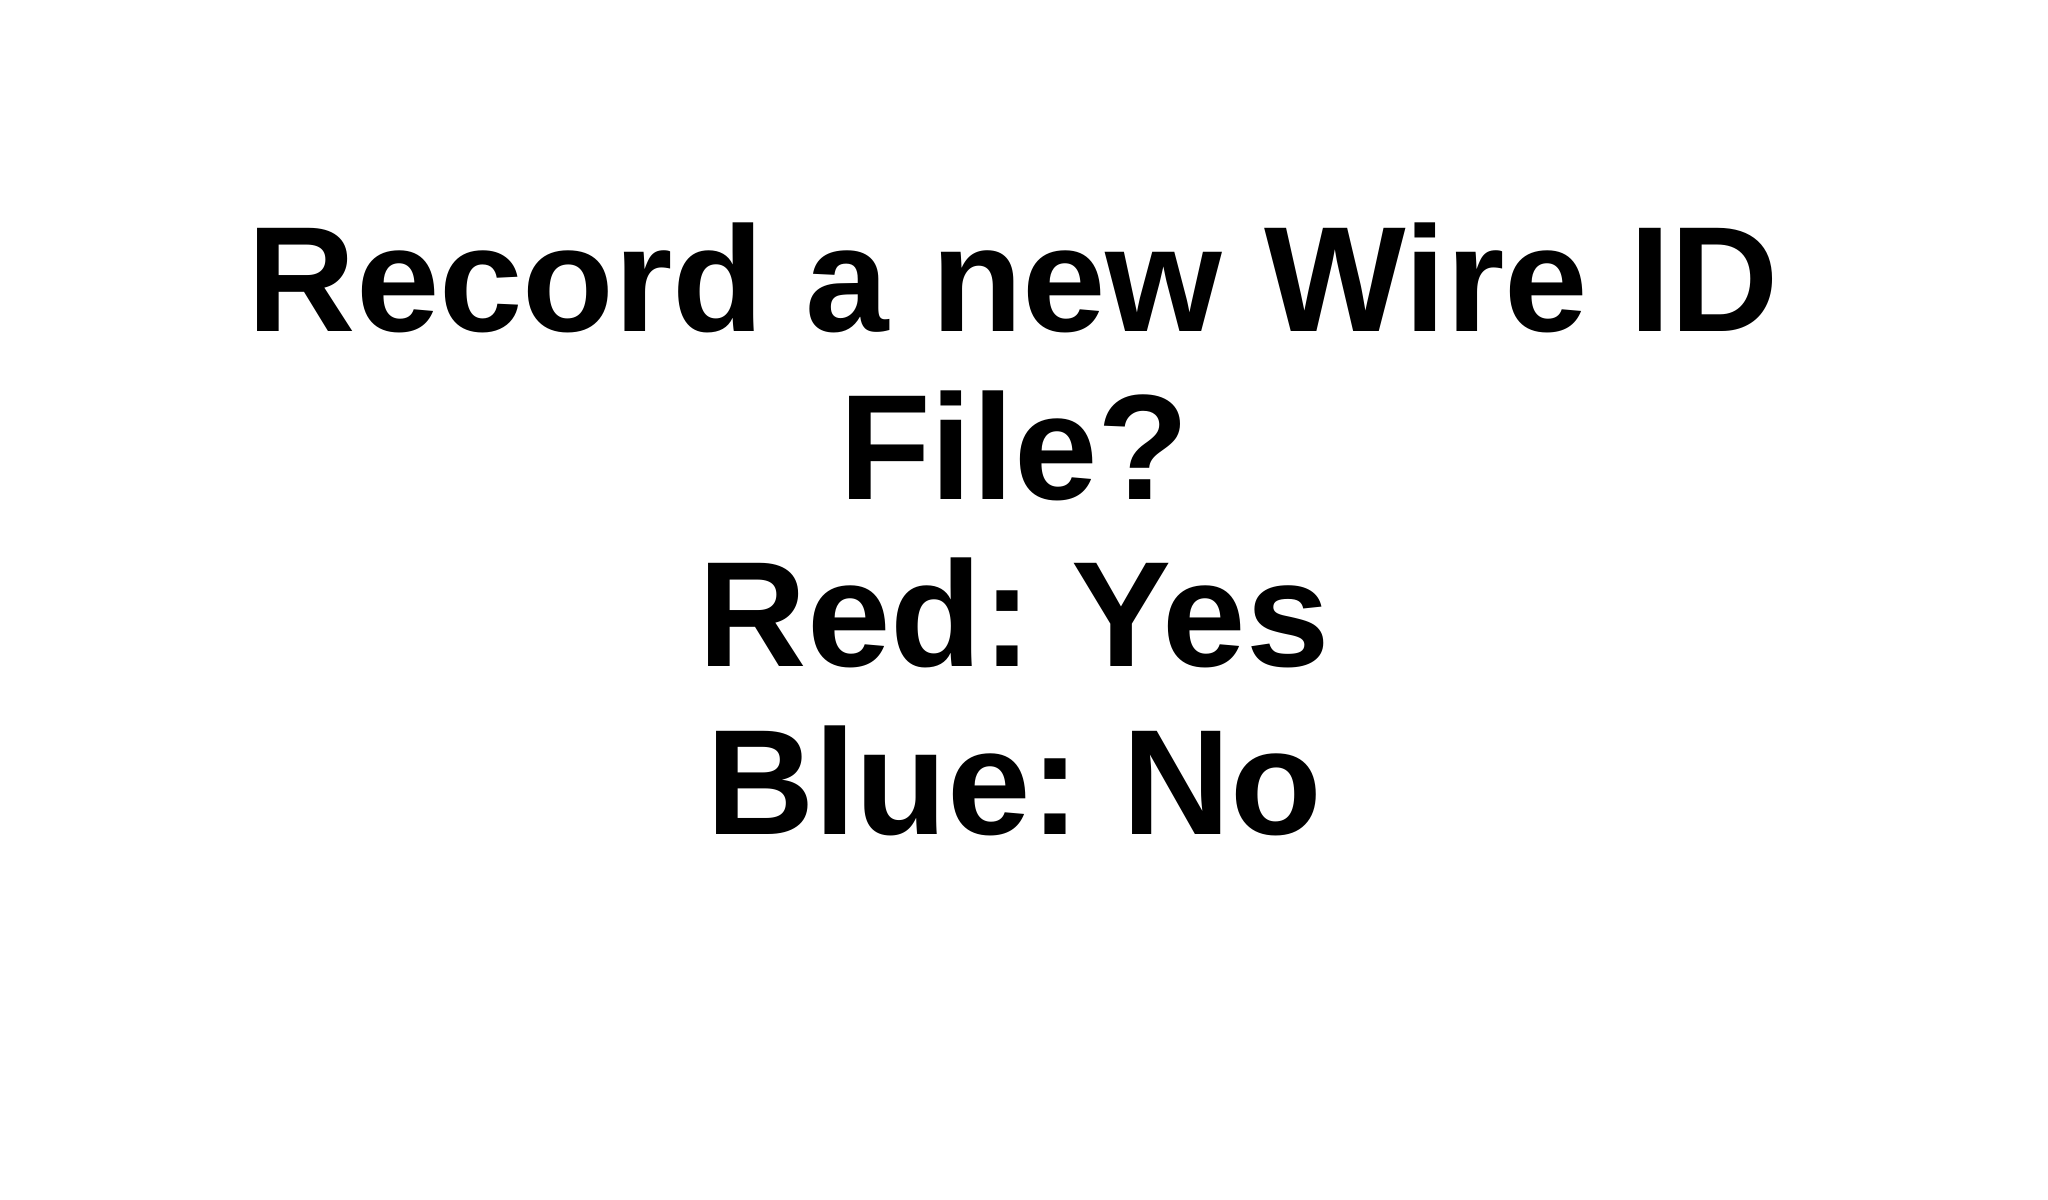

Record a new Wire ID File?
Red: Yes
Blue: No